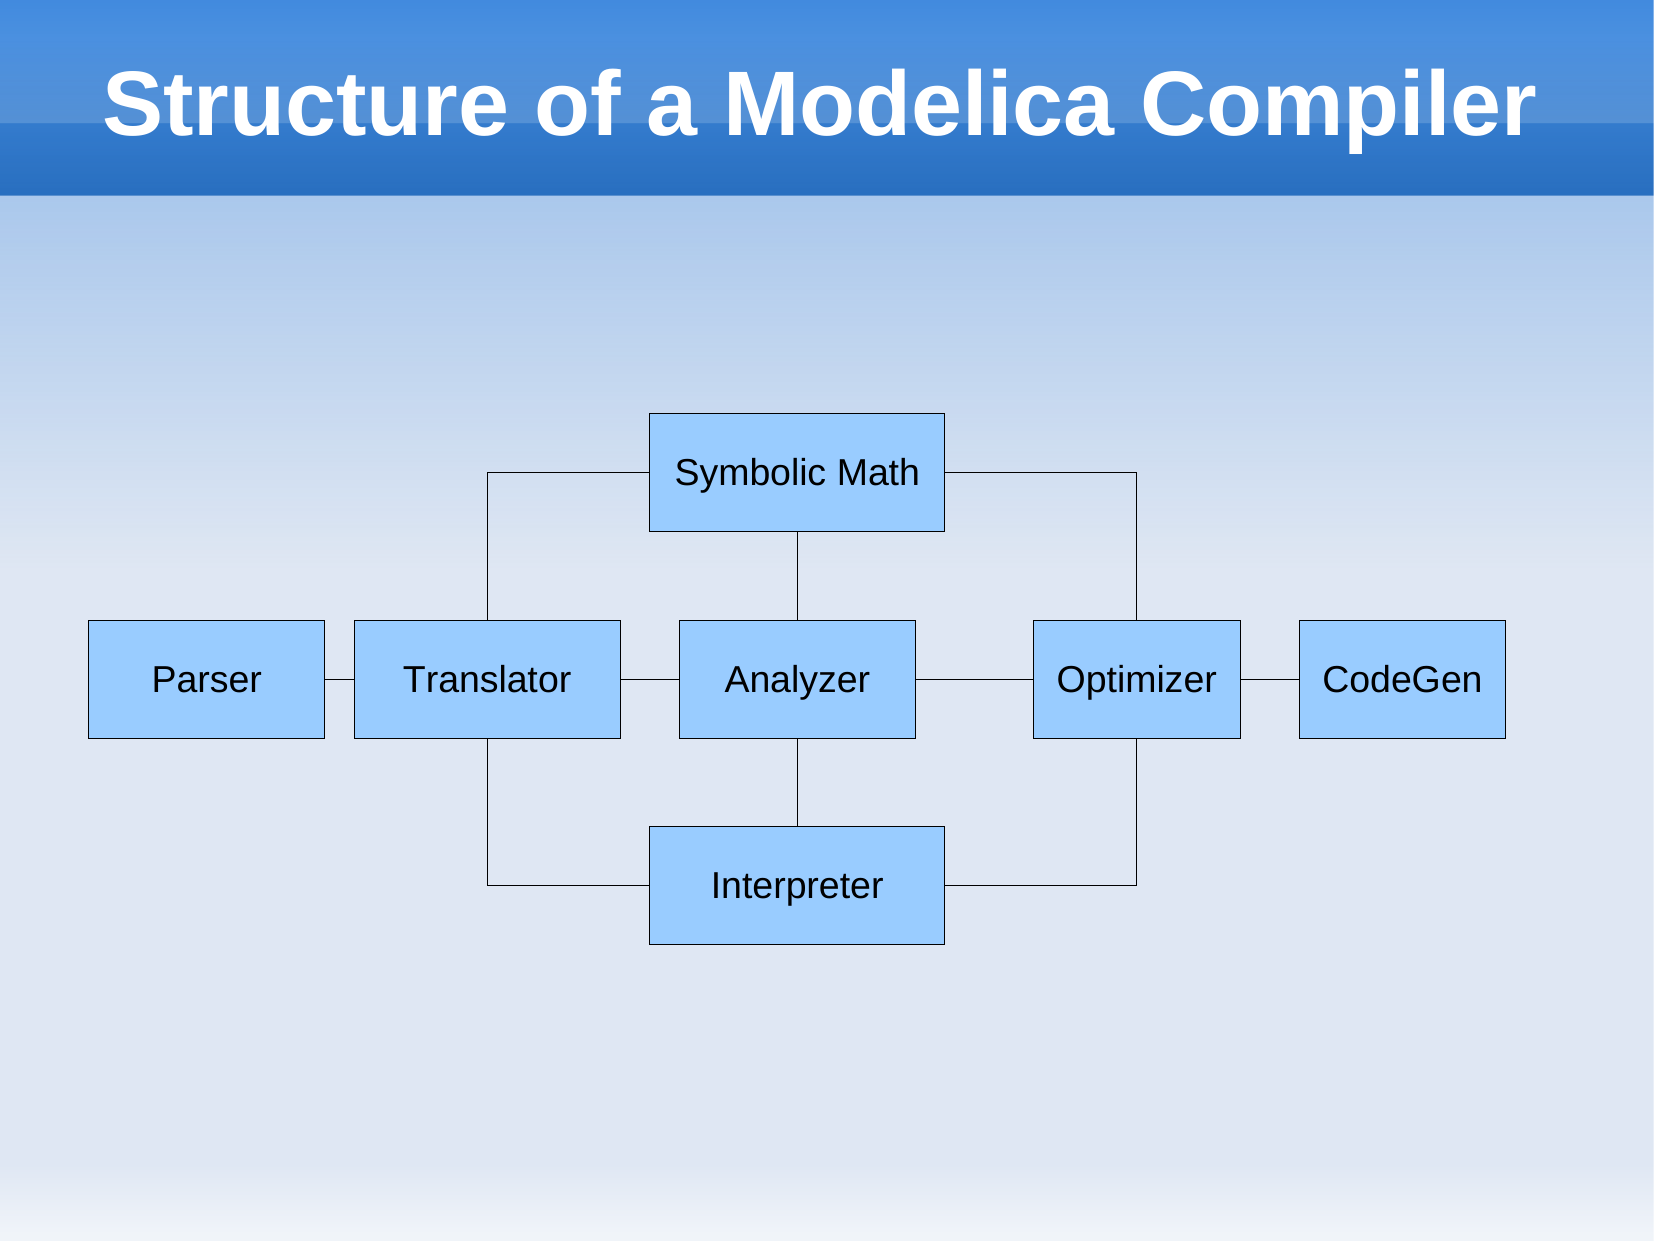

# Structure of a Modelica Compiler
Symbolic Math
Parser
Translator
Analyzer
Optimizer
CodeGen
Interpreter